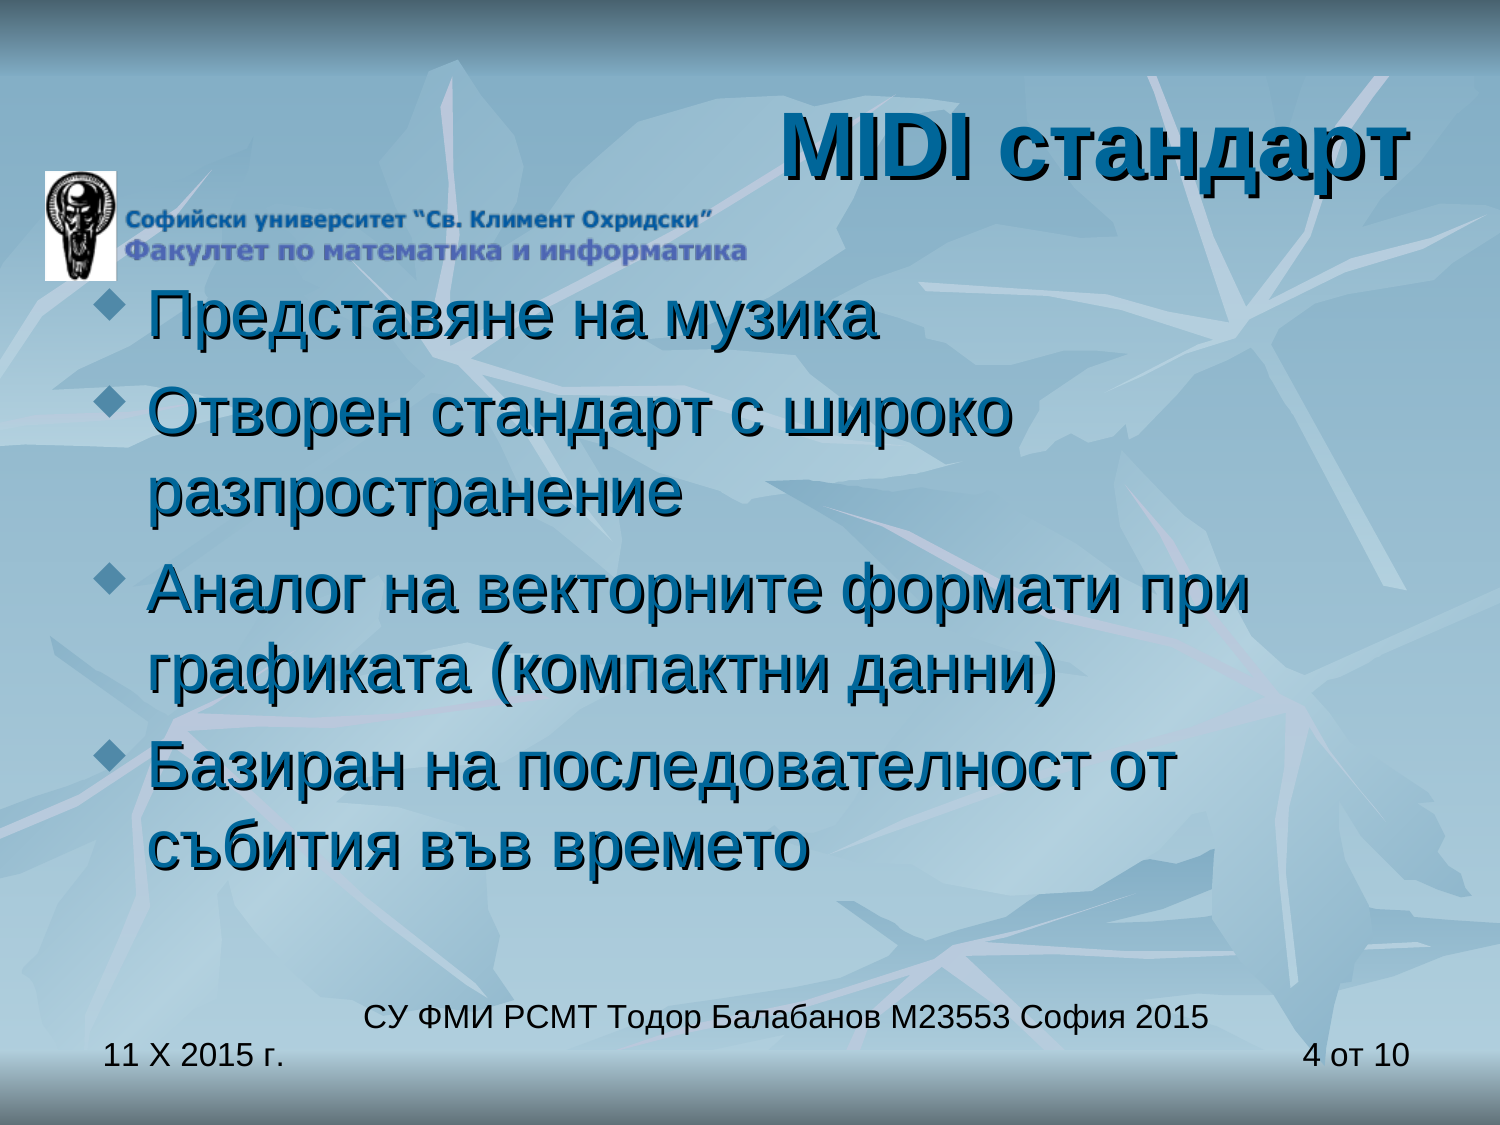

# MIDI стандарт
Представяне на музика
Отворен стандарт с широко разпространение
Аналог на векторните формати при графиката (компактни данни)
Базиран на последователност от събития във времето
СУ ФМИ РСМТ Тодор Балабанов М23553 София 2015
11 X 2015 г.
4